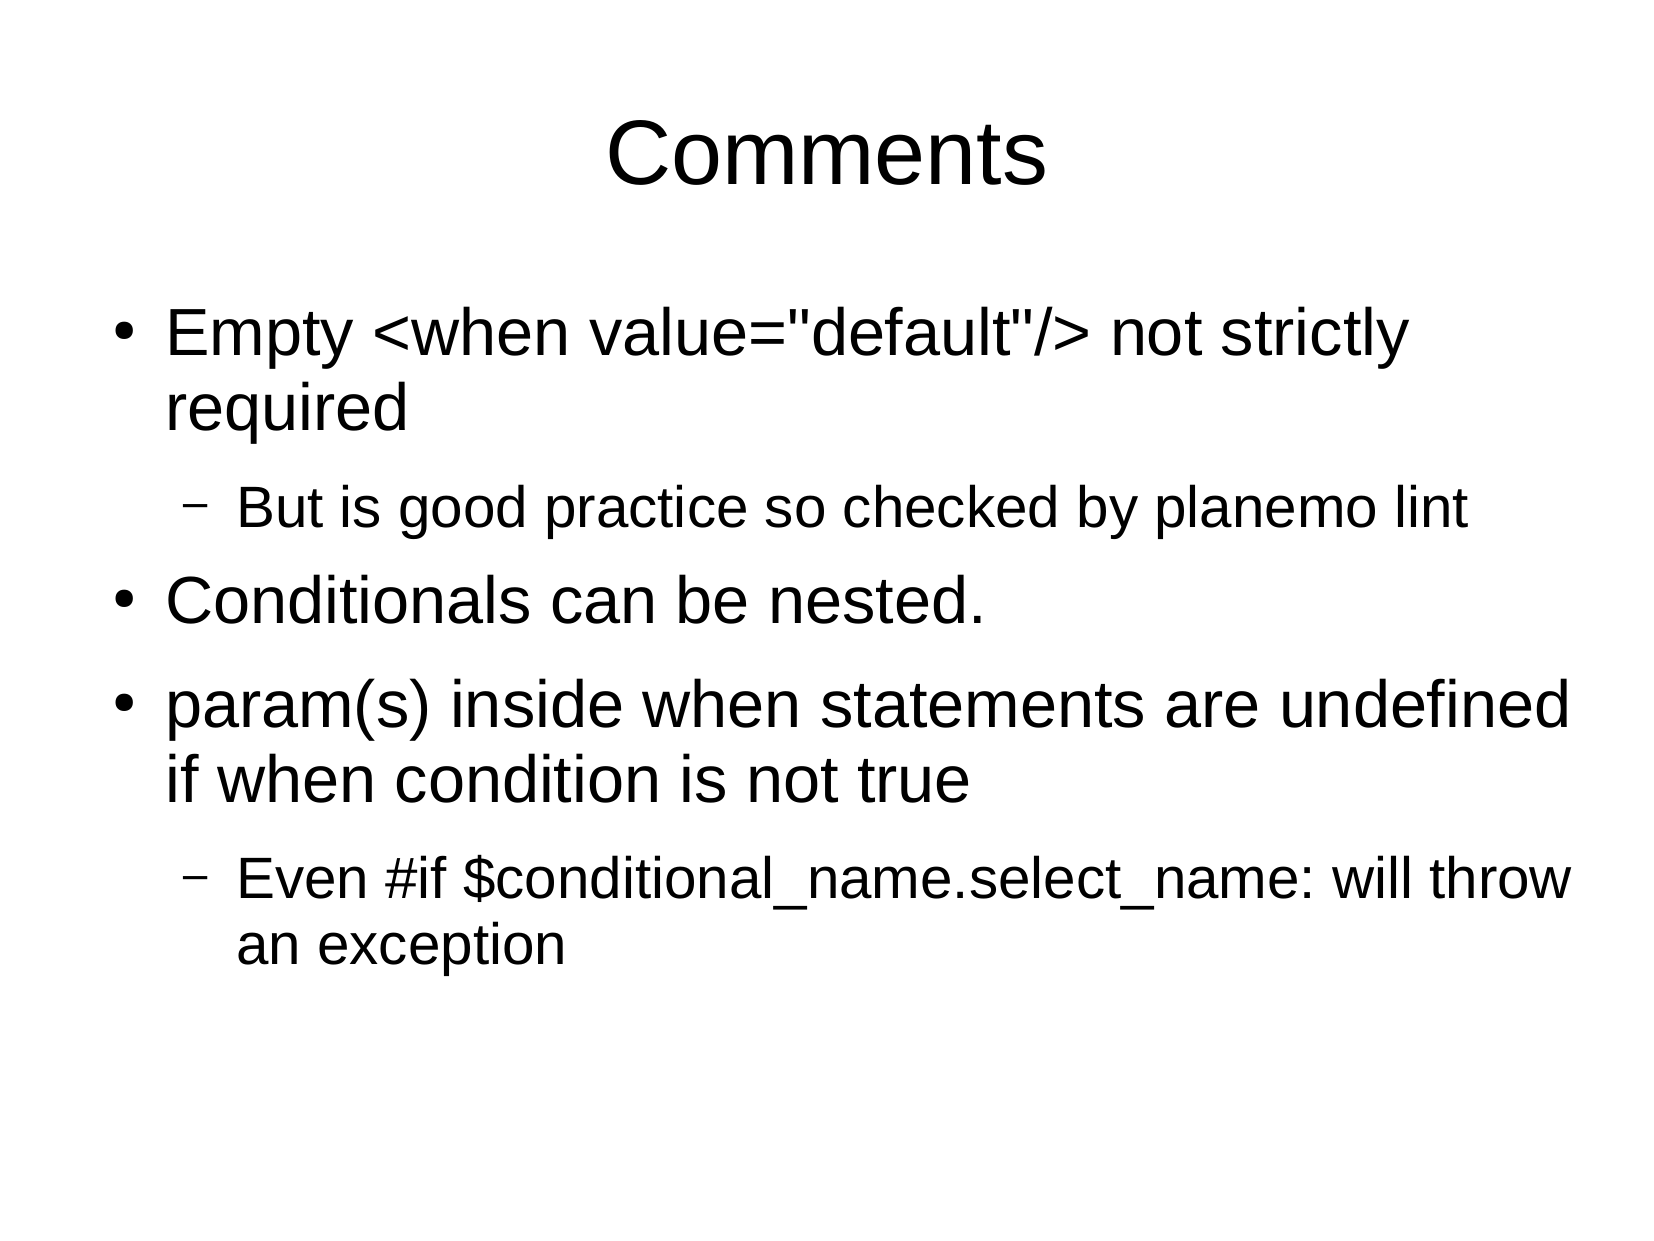

# Comments
Empty <when value="default"/> not strictly required
But is good practice so checked by planemo lint
Conditionals can be nested.
param(s) inside when statements are undefined if when condition is not true
Even #if $conditional_name.select_name: will throw an exception